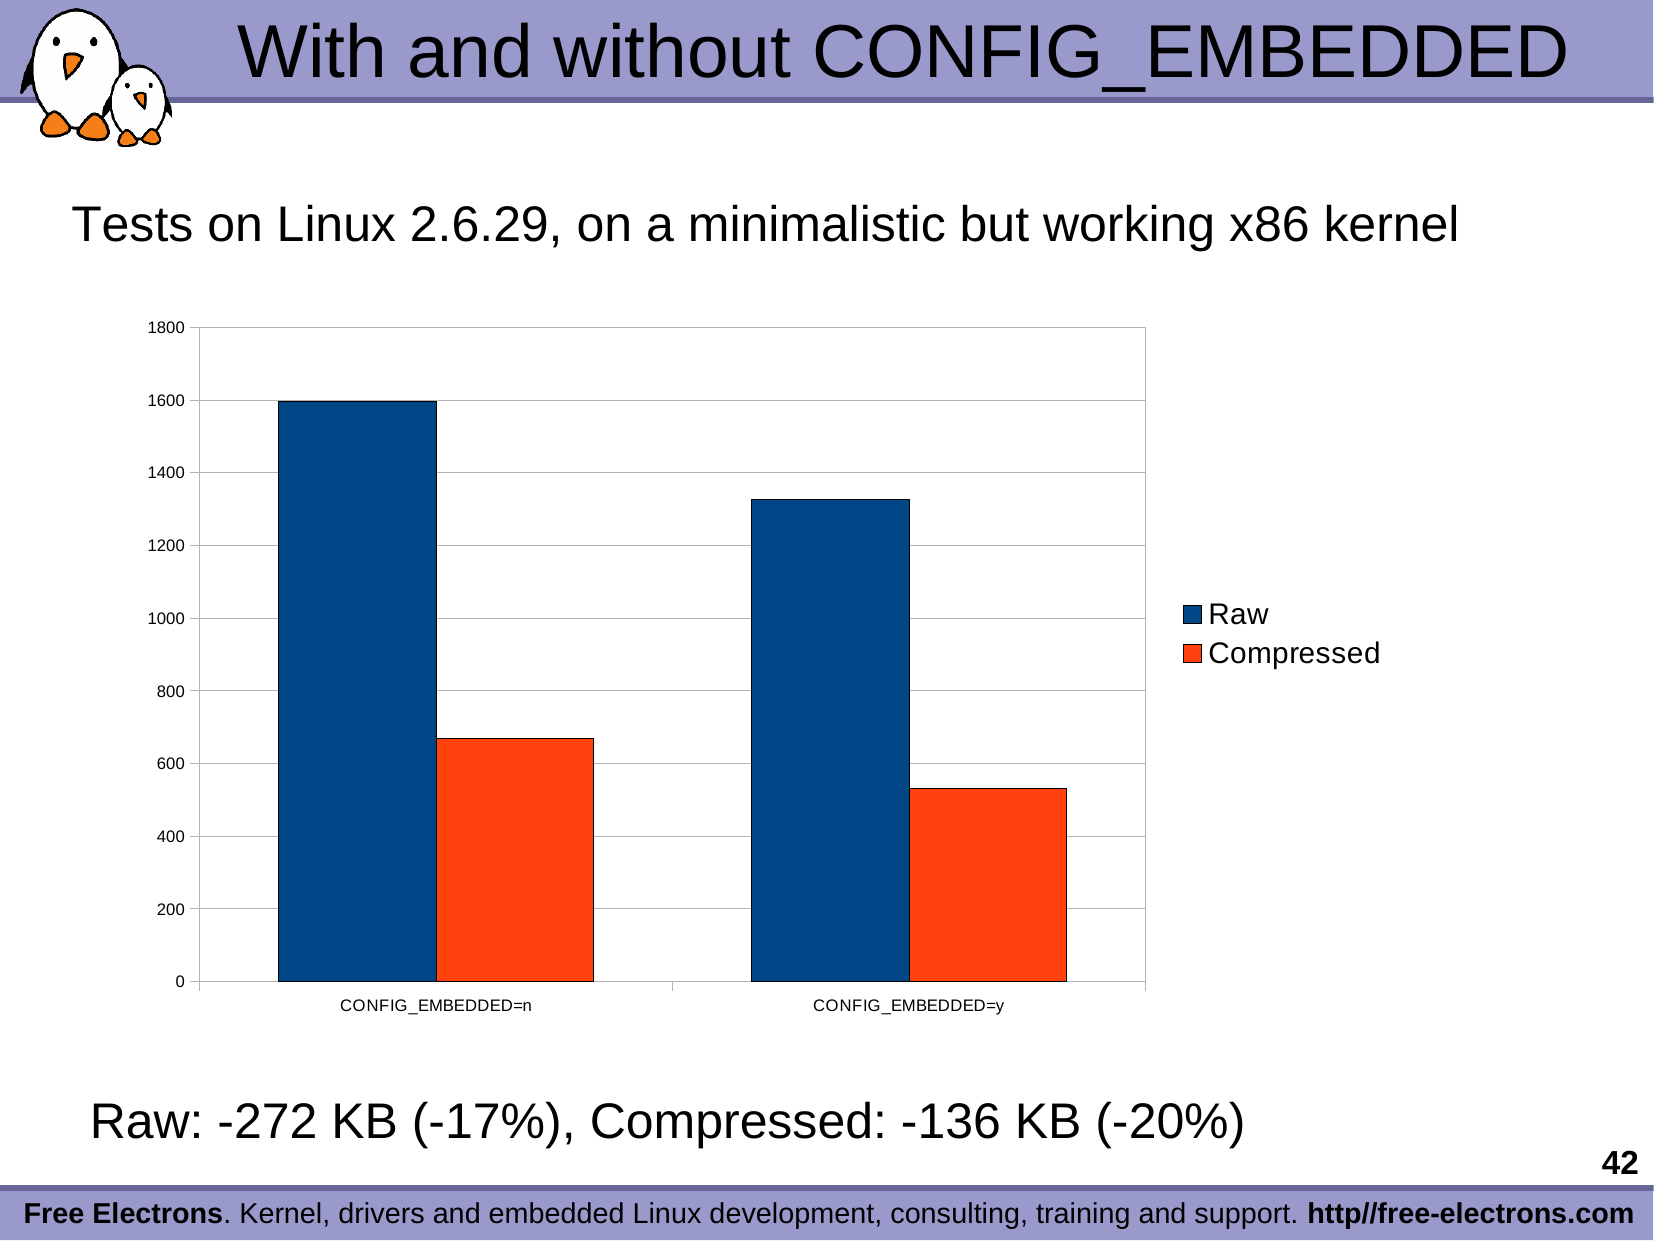

# With and without CONFIG_EMBEDDED
Tests on Linux 2.6.29, on a minimalistic but working x86 kernel
### Chart
| Category | Raw | Compressed |
|---|---|---|
| CONFIG_EMBEDDED=n | 1597.0 | 668.0 |
| CONFIG_EMBEDDED=y | 1325.0 | 532.0 |Raw: -272 KB (-17%), Compressed: -136 KB (-20%)